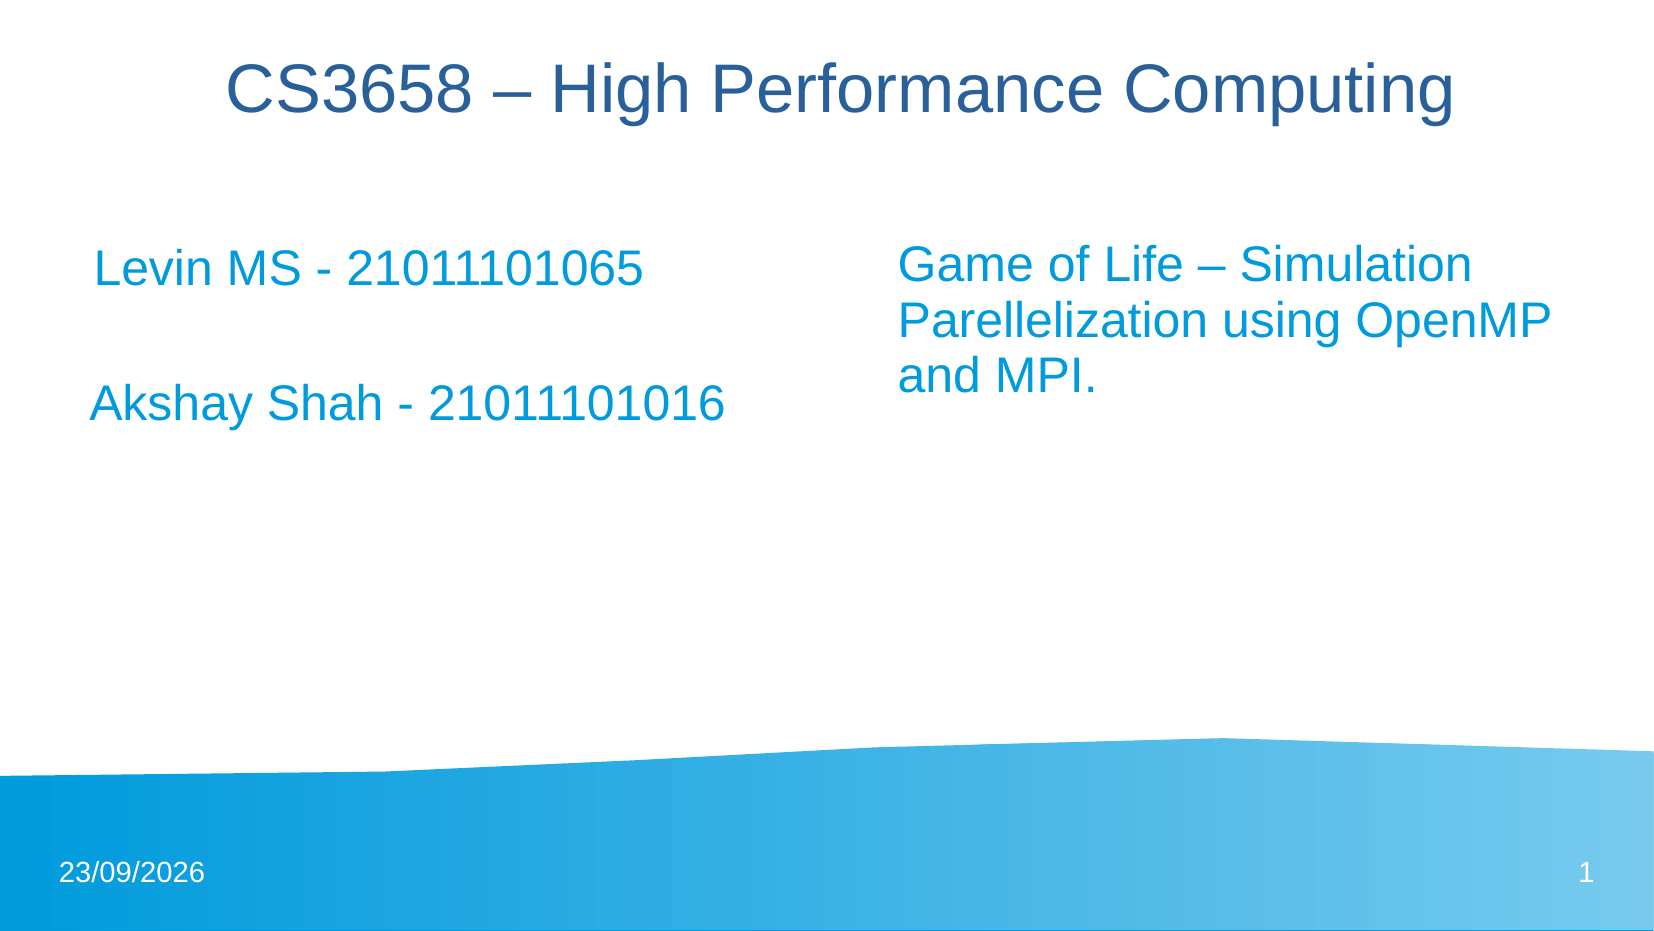

# CS3658 – High Performance Computing
Game of Life – Simulation Parellelization using OpenMP and MPI.
Levin MS - 21011101065
Akshay Shah - 21011101016